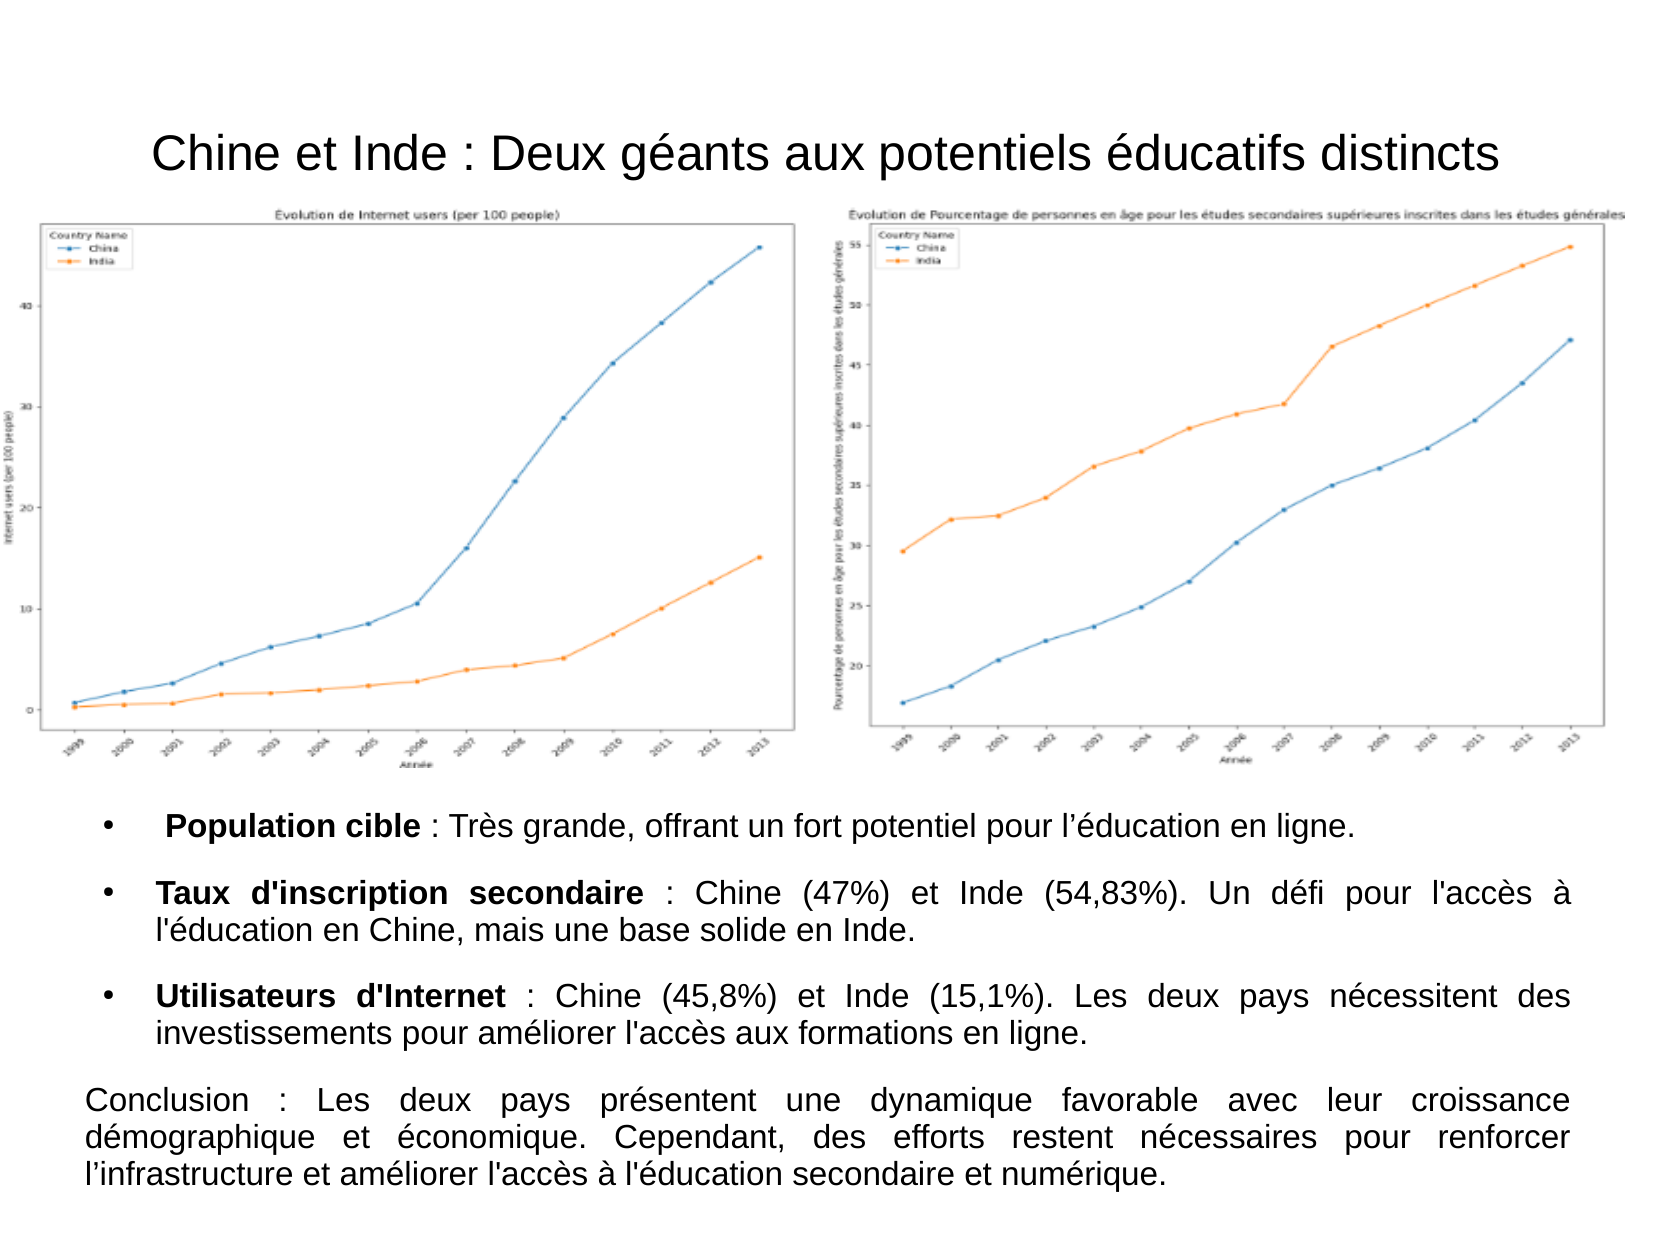

# Chine et Inde : Deux géants aux potentiels éducatifs distincts
 Population cible : Très grande, offrant un fort potentiel pour l’éducation en ligne.
Taux d'inscription secondaire : Chine (47%) et Inde (54,83%). Un défi pour l'accès à l'éducation en Chine, mais une base solide en Inde.
Utilisateurs d'Internet : Chine (45,8%) et Inde (15,1%). Les deux pays nécessitent des investissements pour améliorer l'accès aux formations en ligne.
Conclusion : Les deux pays présentent une dynamique favorable avec leur croissance démographique et économique. Cependant, des efforts restent nécessaires pour renforcer l’infrastructure et améliorer l'accès à l'éducation secondaire et numérique.